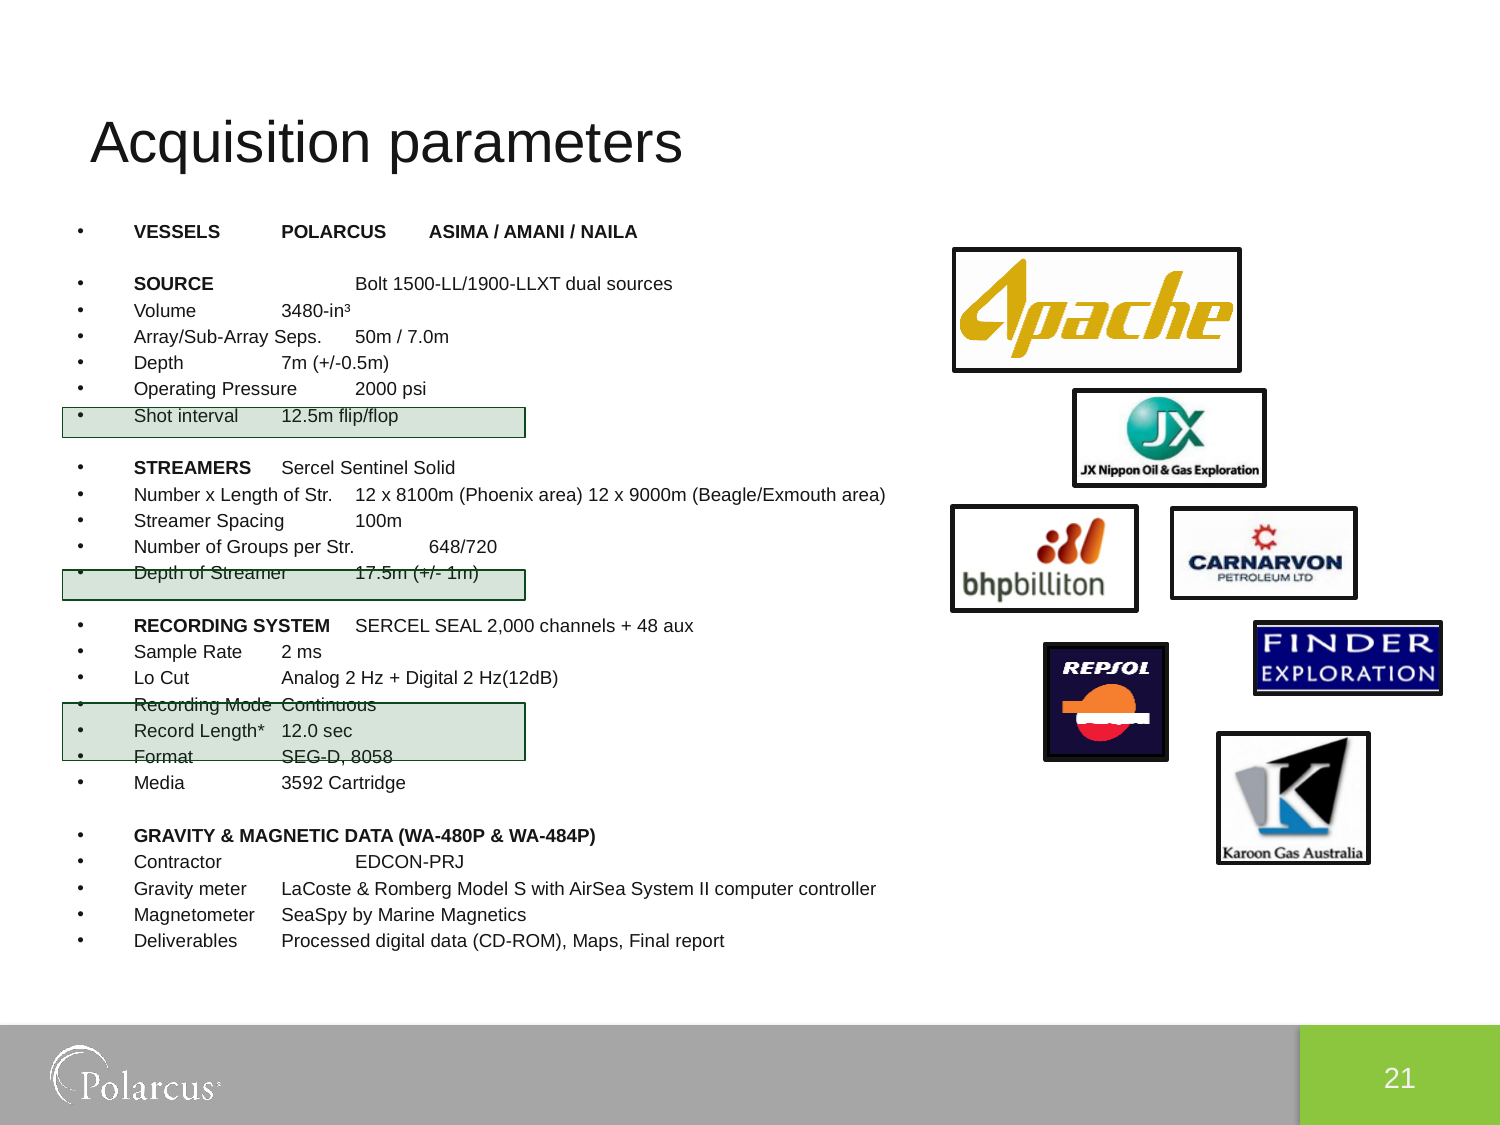

Acquisition parameters
# VESSELS 	POLARCUS 	ASIMA / AMANI / NAILA
SOURCE 		Bolt 1500-LL/1900-LLXT dual sources
Volume 		3480-in³
Array/Sub-Array Seps. 	50m / 7.0m
Depth 		7m (+/-0.5m)
Operating Pressure 	2000 psi
Shot interval	12.5m flip/flop
STREAMERS 	Sercel Sentinel Solid
Number x Length of Str. 	12 x 8100m (Phoenix area) 12 x 9000m (Beagle/Exmouth area)
Streamer Spacing 	100m
Number of Groups per Str. 	648/720
Depth of Streamer 	17.5m (+/- 1m)
RECORDING SYSTEM 	SERCEL SEAL 2,000 channels + 48 aux
Sample Rate 	2 ms
Lo Cut 		Analog 2 Hz + Digital 2 Hz(12dB)
Recording Mode	Continuous
Record Length* 	12.0 sec
Format 		SEG-D, 8058
Media 		3592 Cartridge
GRAVITY & MAGNETIC DATA (WA-480P & WA-484P)
Contractor		EDCON-PRJ
Gravity meter	LaCoste & Romberg Model S with AirSea System II computer controller
Magnetometer	SeaSpy by Marine Magnetics
Deliverables	Processed digital data (CD-ROM), Maps, Final report